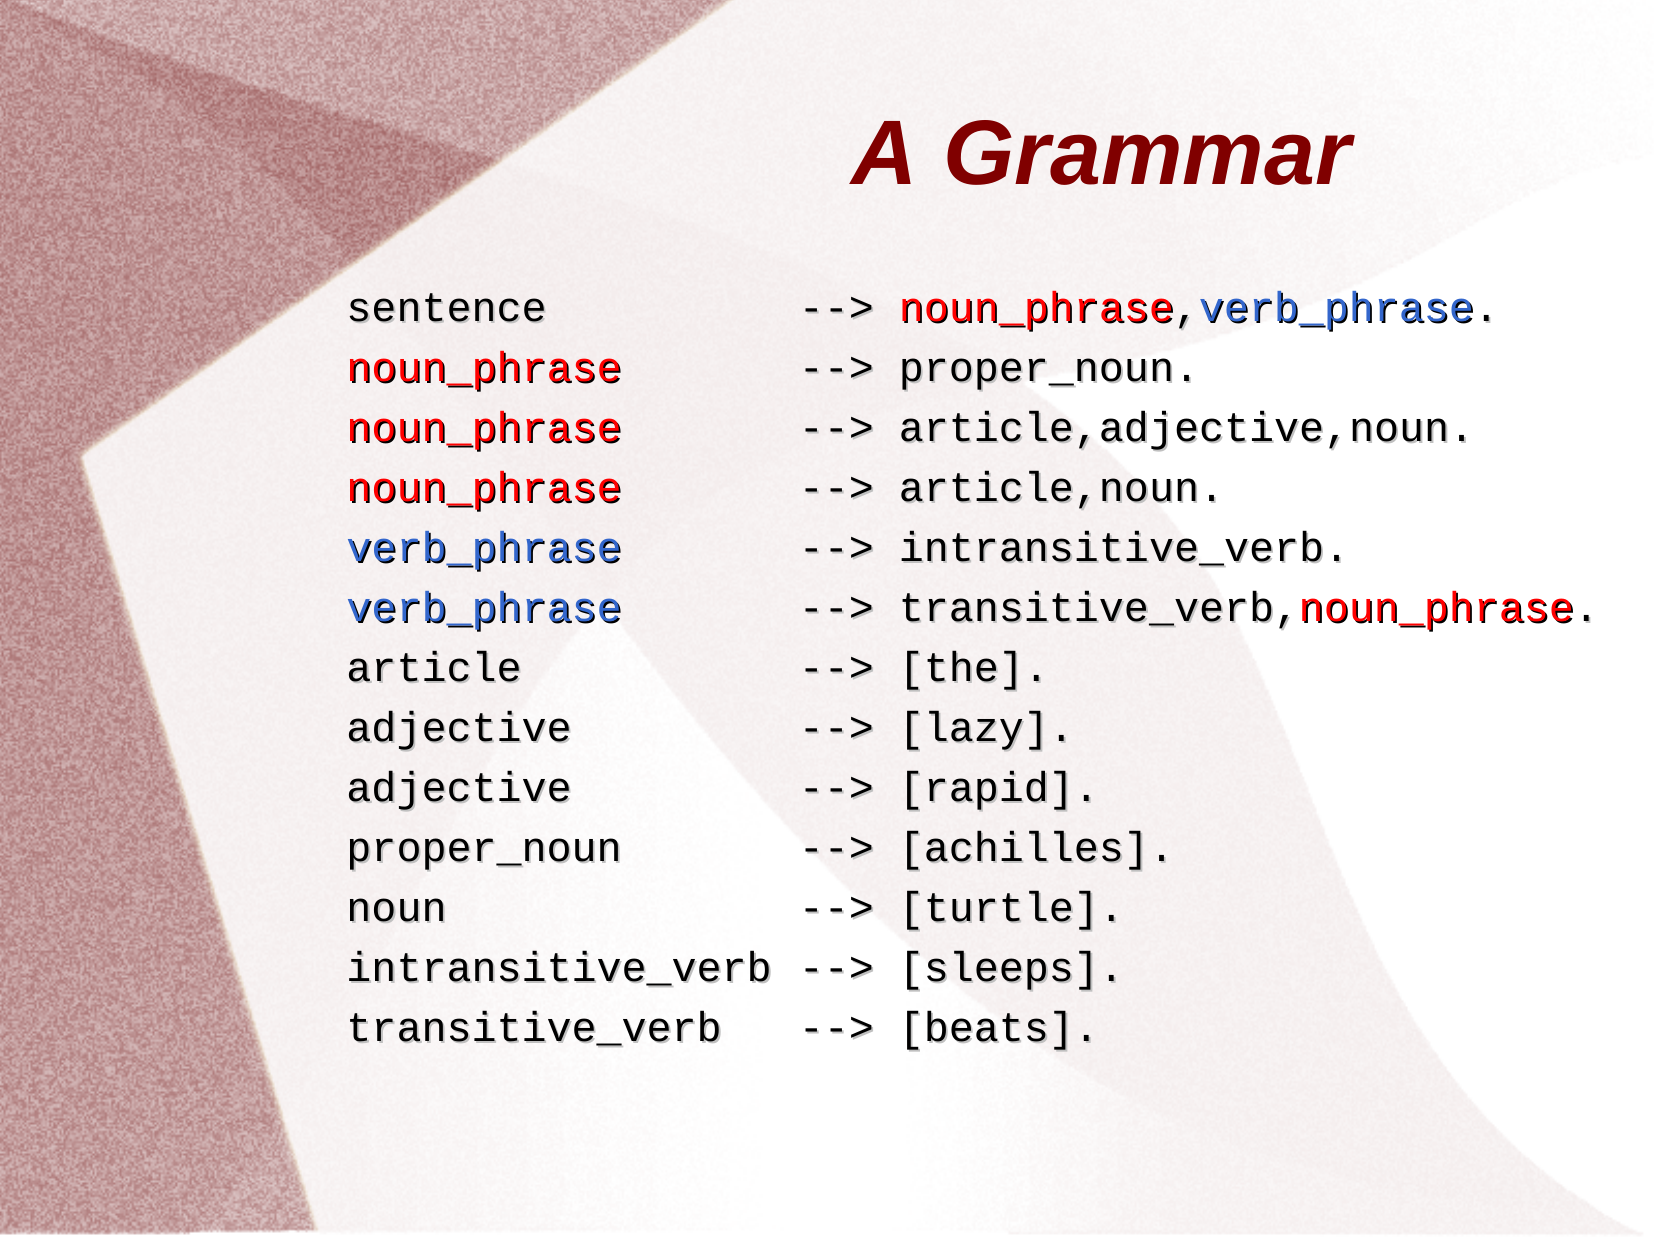

# A Grammar
sentence	--> noun_phrase,verb_phrase.
noun_phrase	--> proper_noun.
noun_phrase	--> article,adjective,noun.
noun_phrase	--> article,noun.
verb_phrase	--> intransitive_verb.
verb_phrase	--> transitive_verb,noun_phrase.
article	--> [the].
adjective	--> [lazy].
adjective	--> [rapid].
proper_noun	--> [achilles].
noun	--> [turtle].
intransitive_verb	--> [sleeps].
transitive_verb	--> [beats].